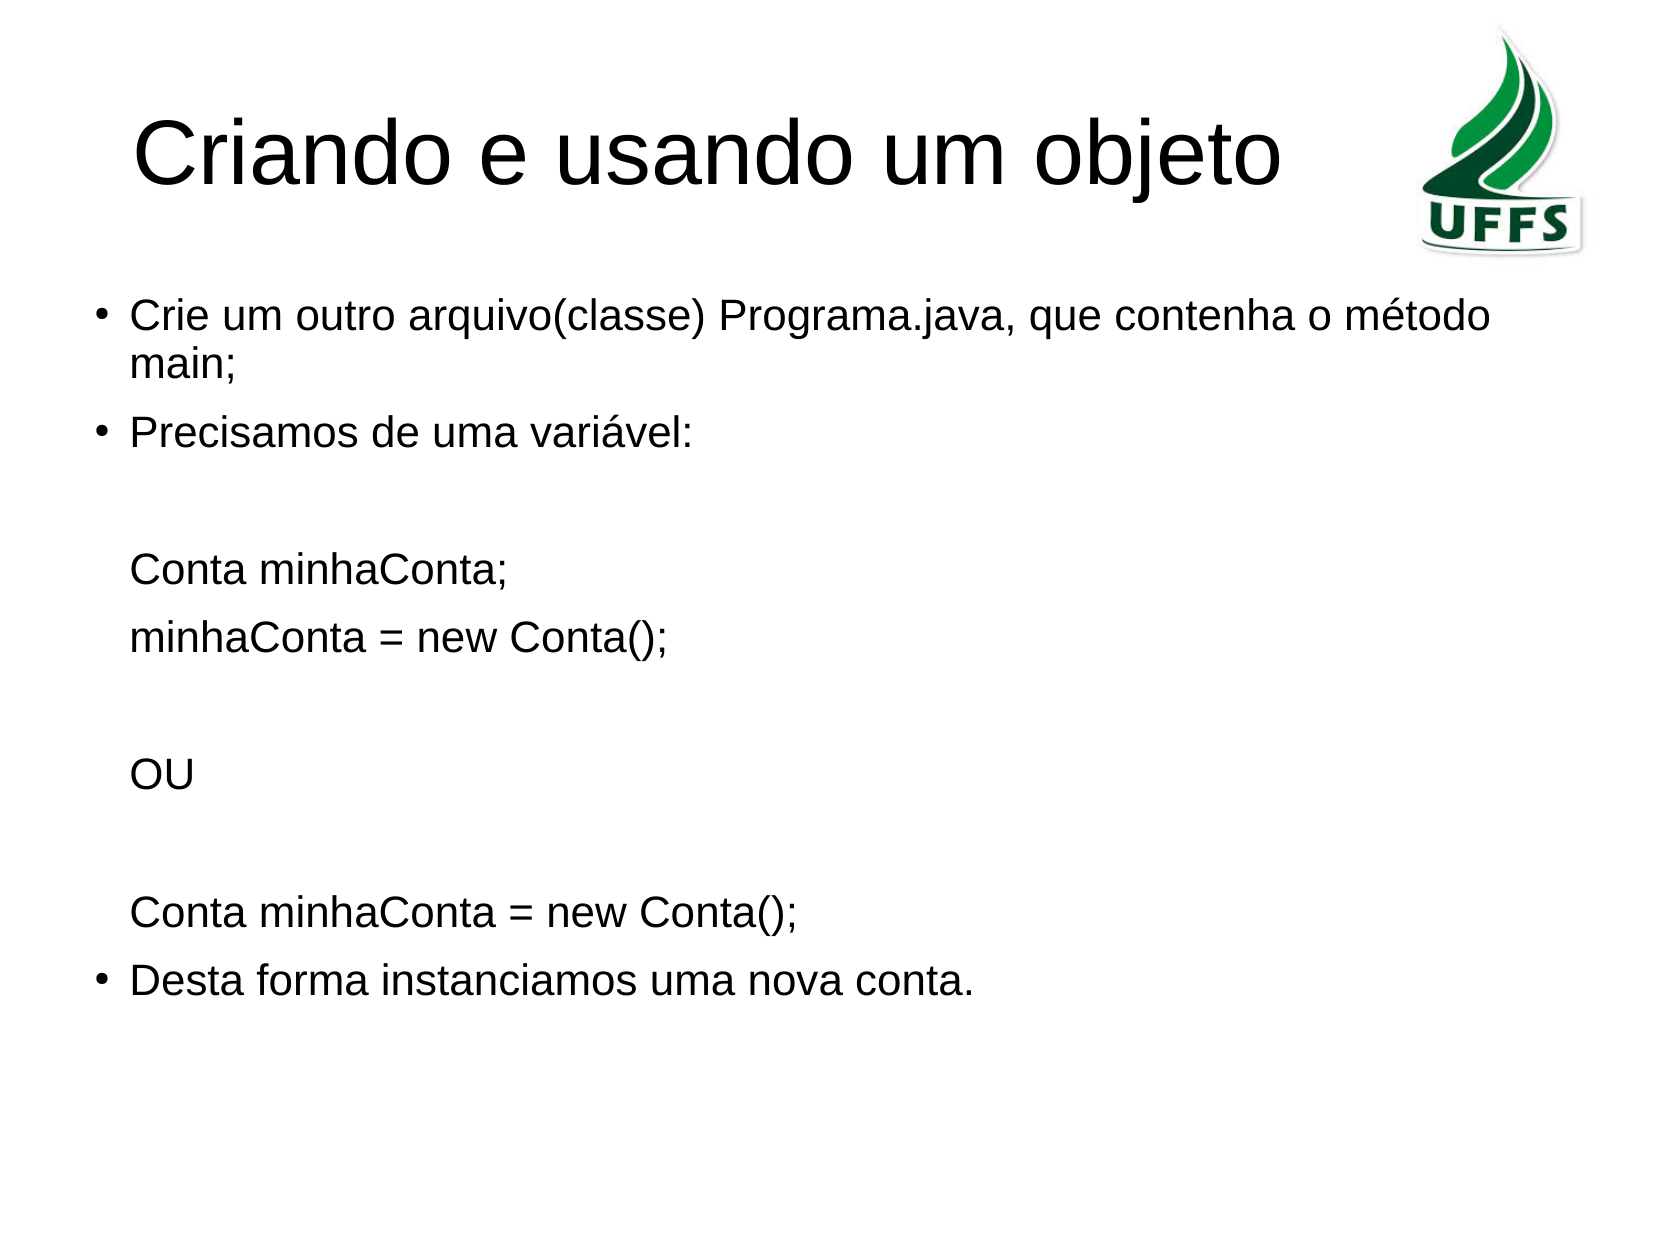

# Criando e usando um objeto
Crie um outro arquivo(classe) Programa.java, que contenha o método main;
Precisamos de uma variável:
Conta minhaConta;
minhaConta = new Conta();
OU
Conta minhaConta = new Conta();
Desta forma instanciamos uma nova conta.